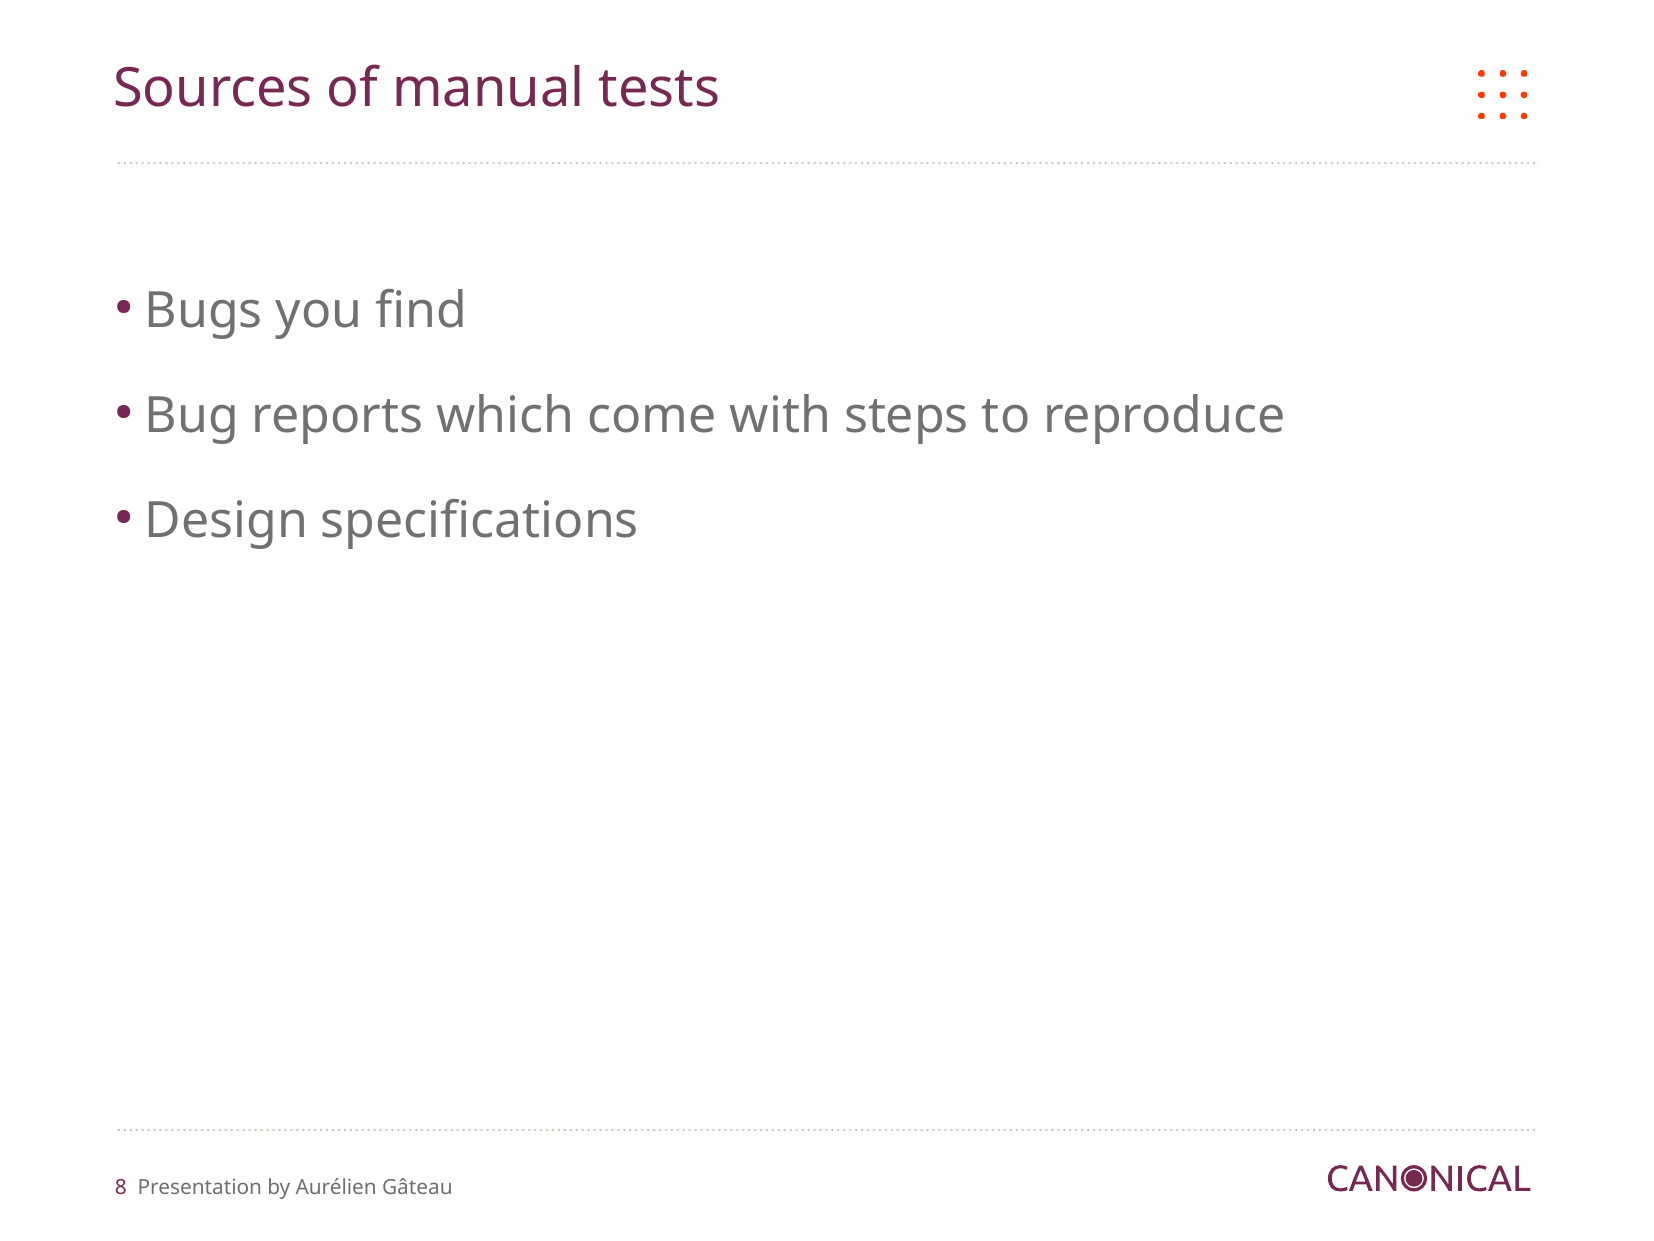

# Sources of manual tests
Bugs you find
Bug reports which come with steps to reproduce
Design specifications